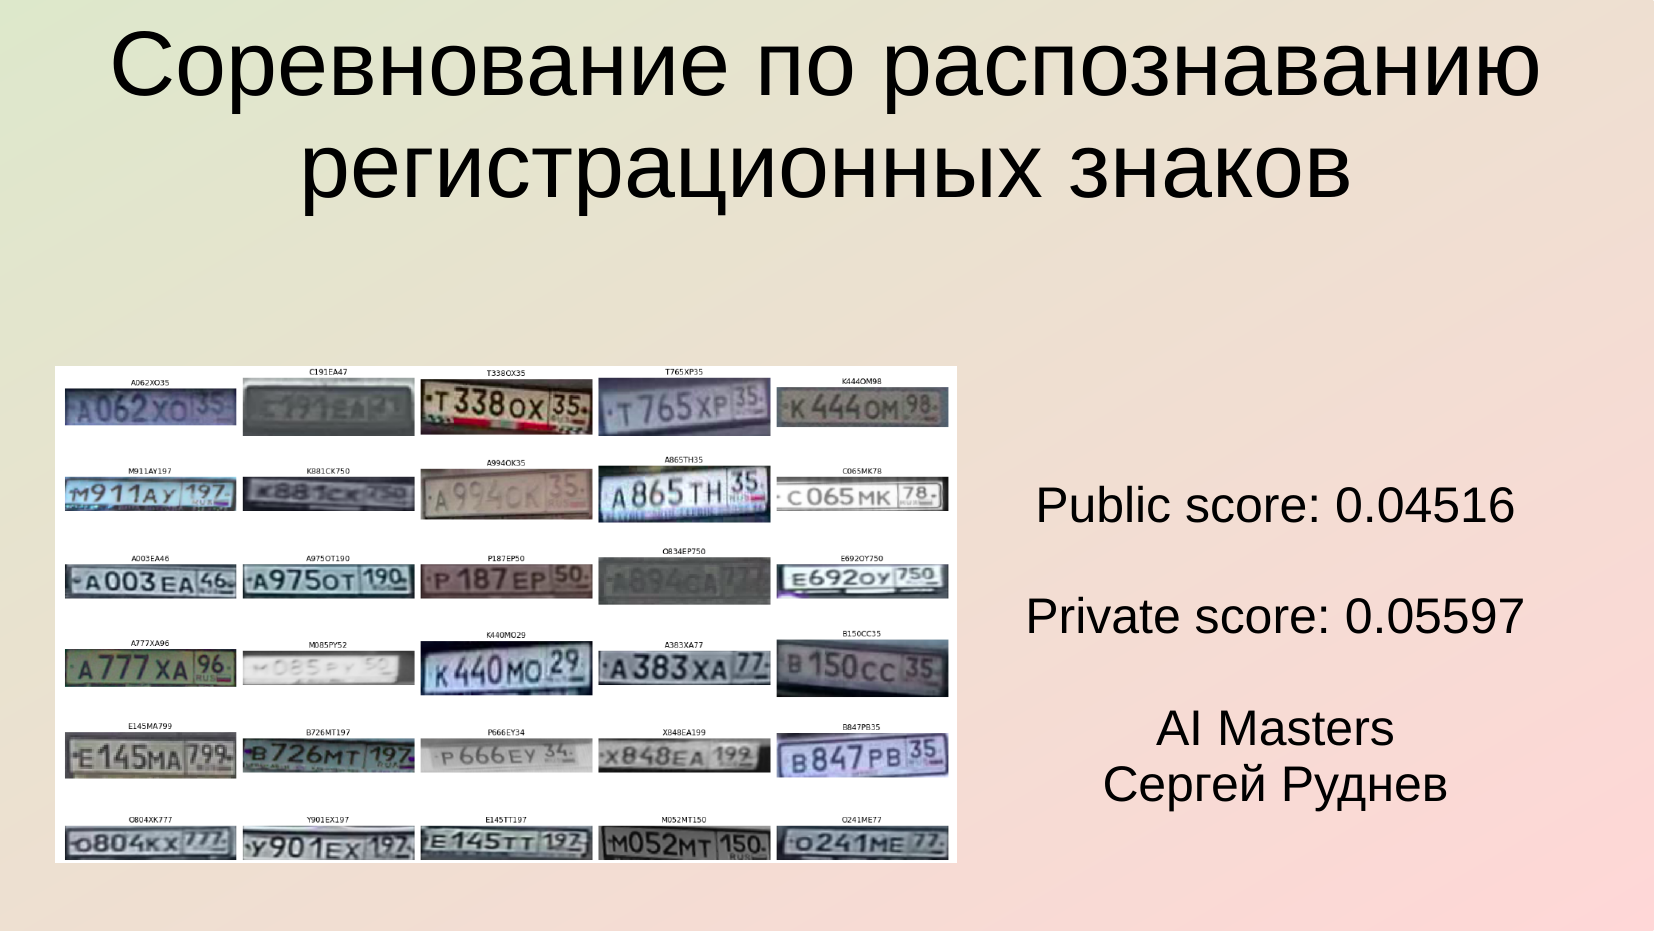

# Соревнование по распознаванию регистрационных знаков
Public score: 0.04516
Private score: 0.05597
AI Masters
Сергей Руднев